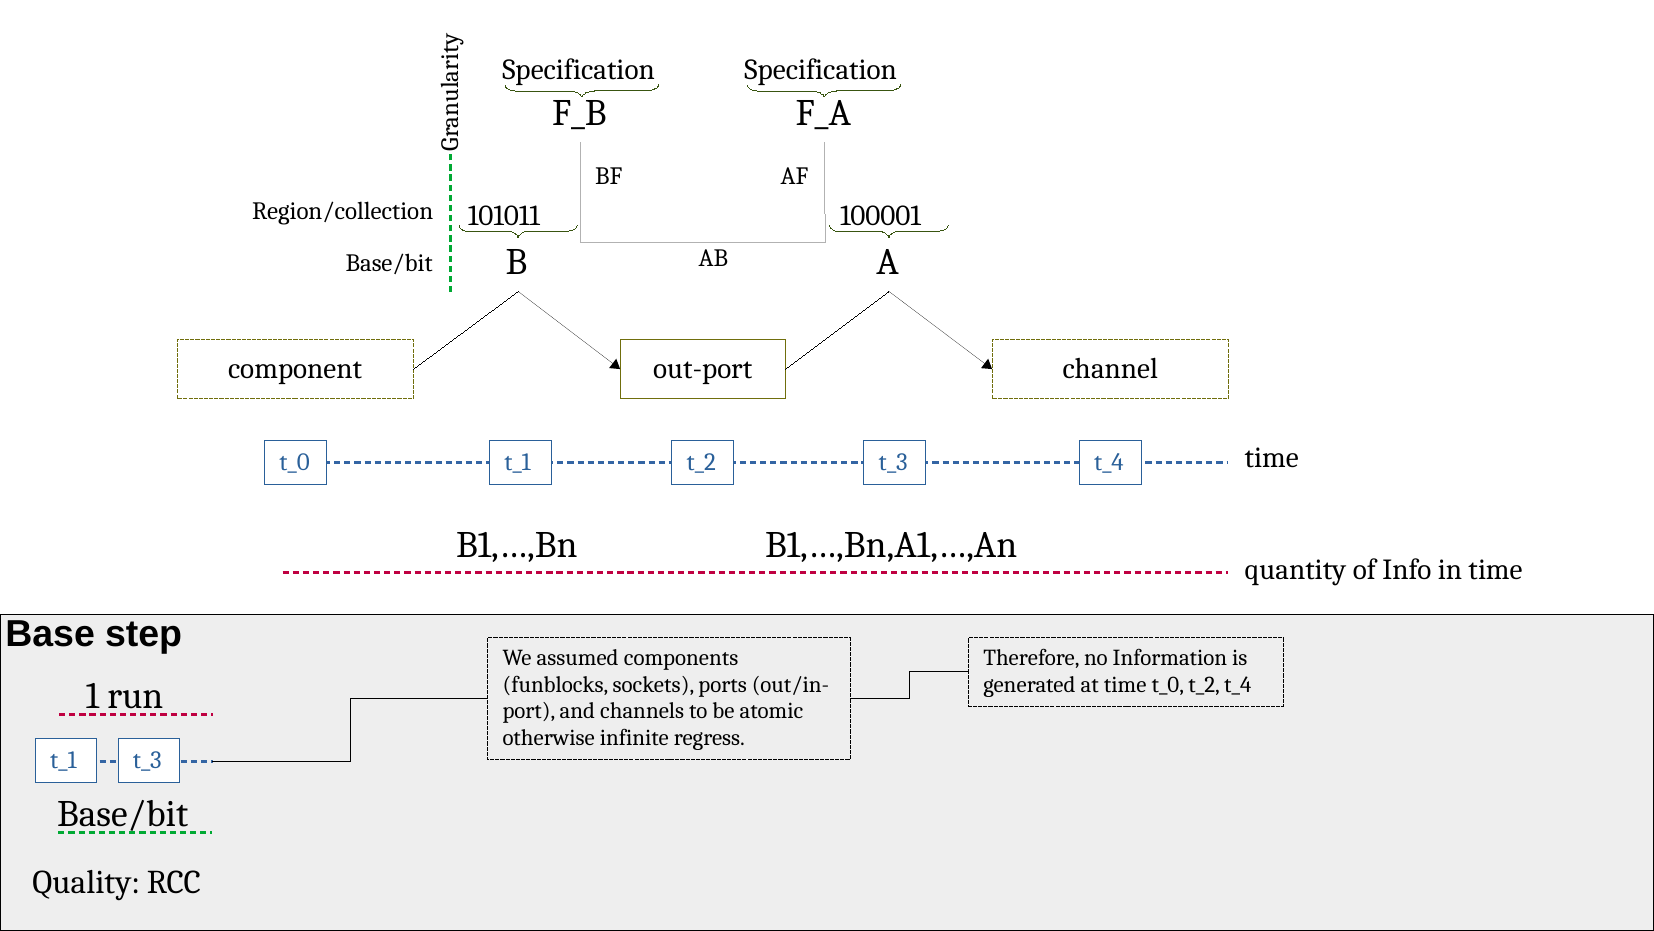

Specification
Specification
Granularity
F_B
F_A
BF
AF
Region/collection
101011
B
100001
A
AB
Base/bit
component
out-port
channel
time
t_0
t_1
t_2
t_3
t_4
B1,…,Bn
B1,…,Bn,A1,…,An
quantity of Info in time
Base step
We assumed components (funblocks, sockets), ports (out/in-port), and channels to be atomic otherwise infinite regress.
Therefore, no Information is generated at time t_0, t_2, t_4
1 run
t_1
t_3
Base/bit
Quality: RCC